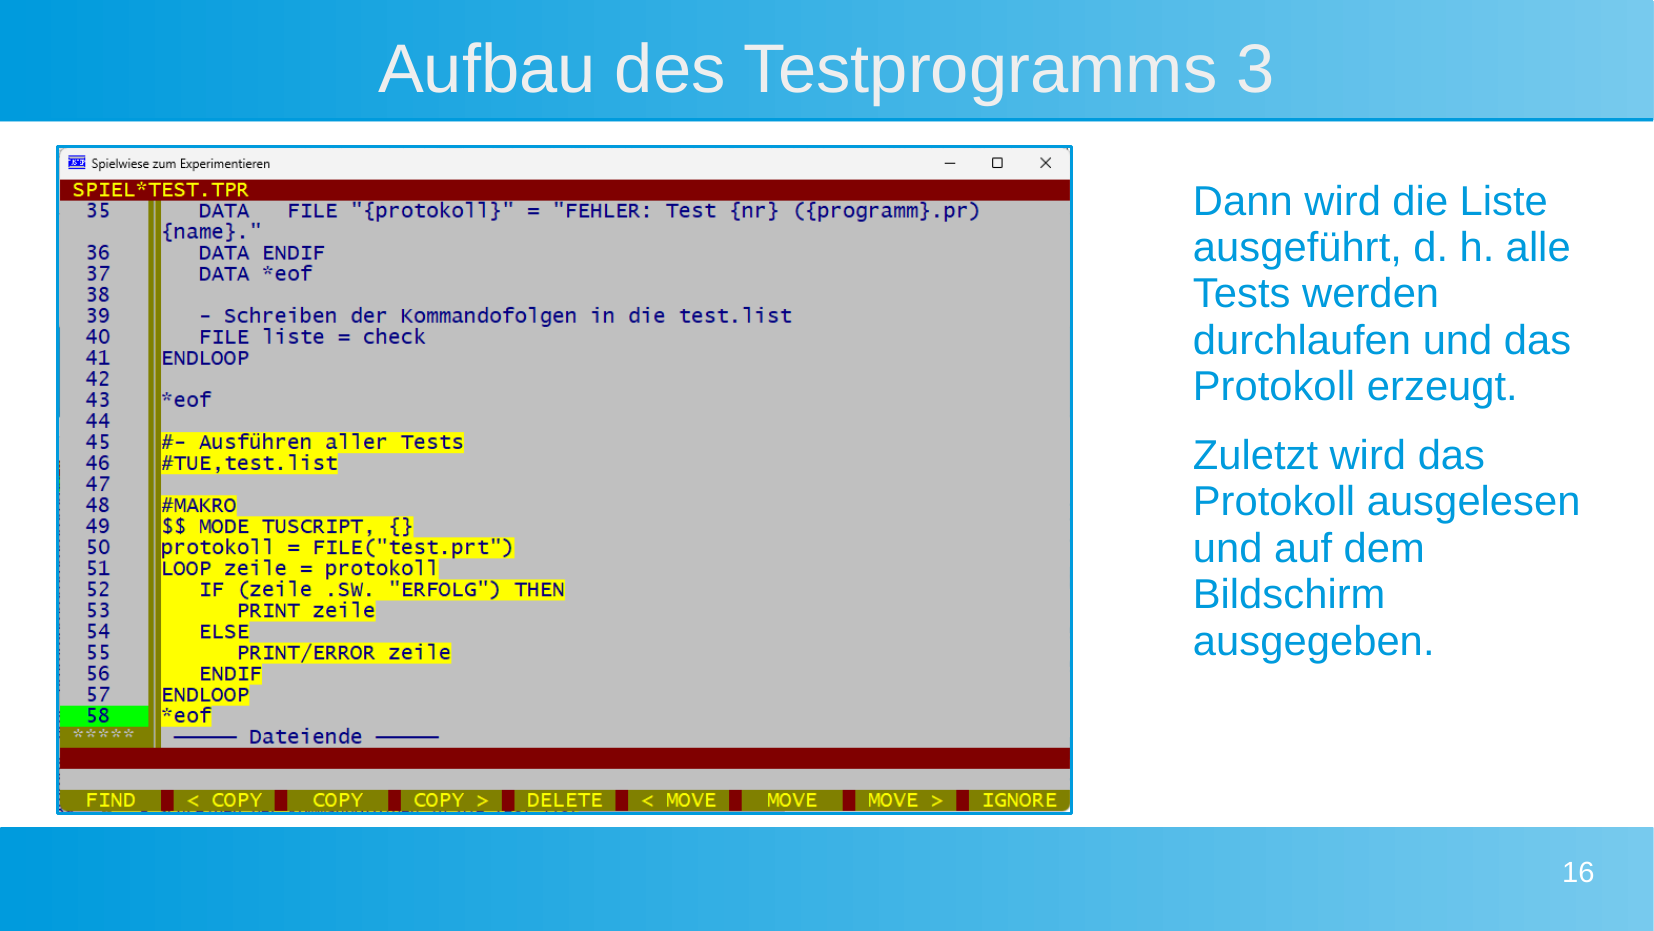

# Aufbau des Testprogramms 3
Dann wird die Liste ausgeführt, d. h. alle Tests werden durchlaufen und das Protokoll erzeugt.
Zuletzt wird das Protokoll ausgelesen und auf dem Bildschirm ausgegeben.
16